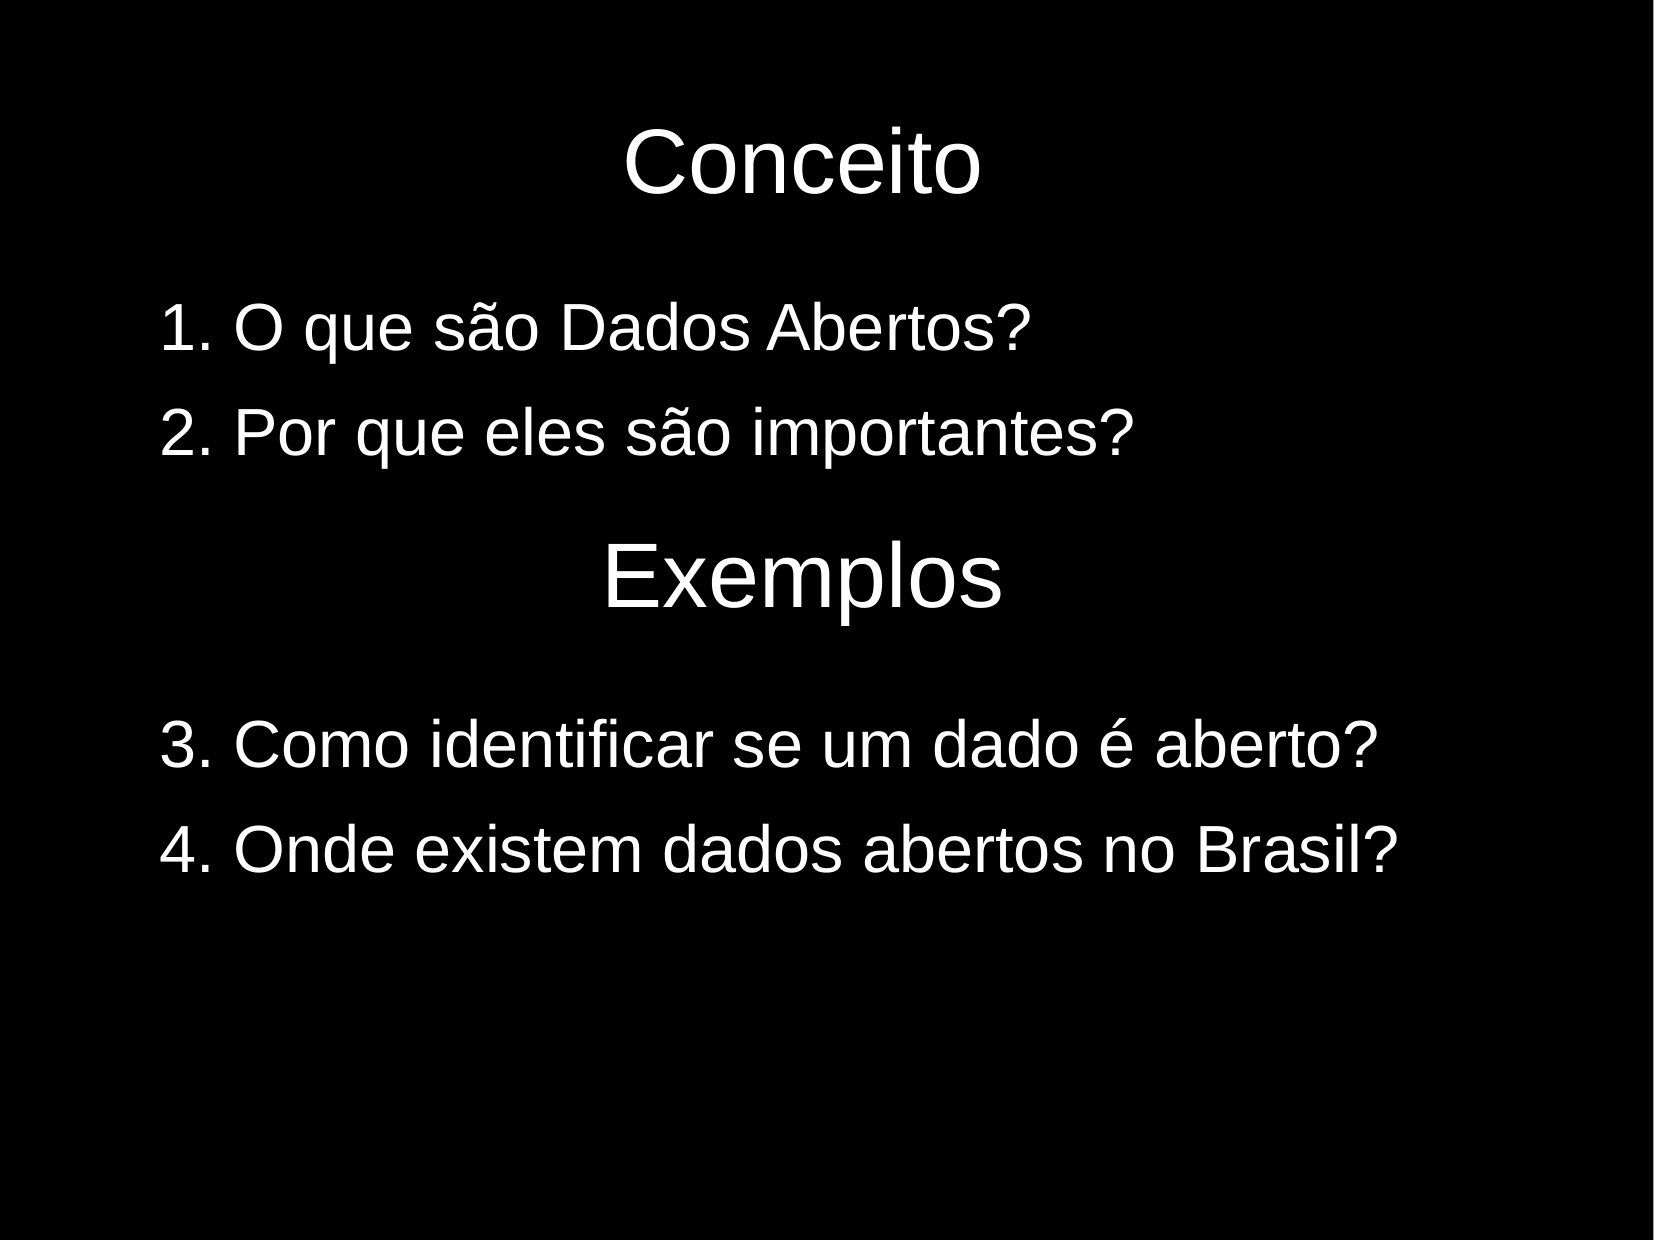

# Conceito
1. O que são Dados Abertos?
2. Por que eles são importantes?
3. Como identificar se um dado é aberto?
4. Onde existem dados abertos no Brasil?
Exemplos